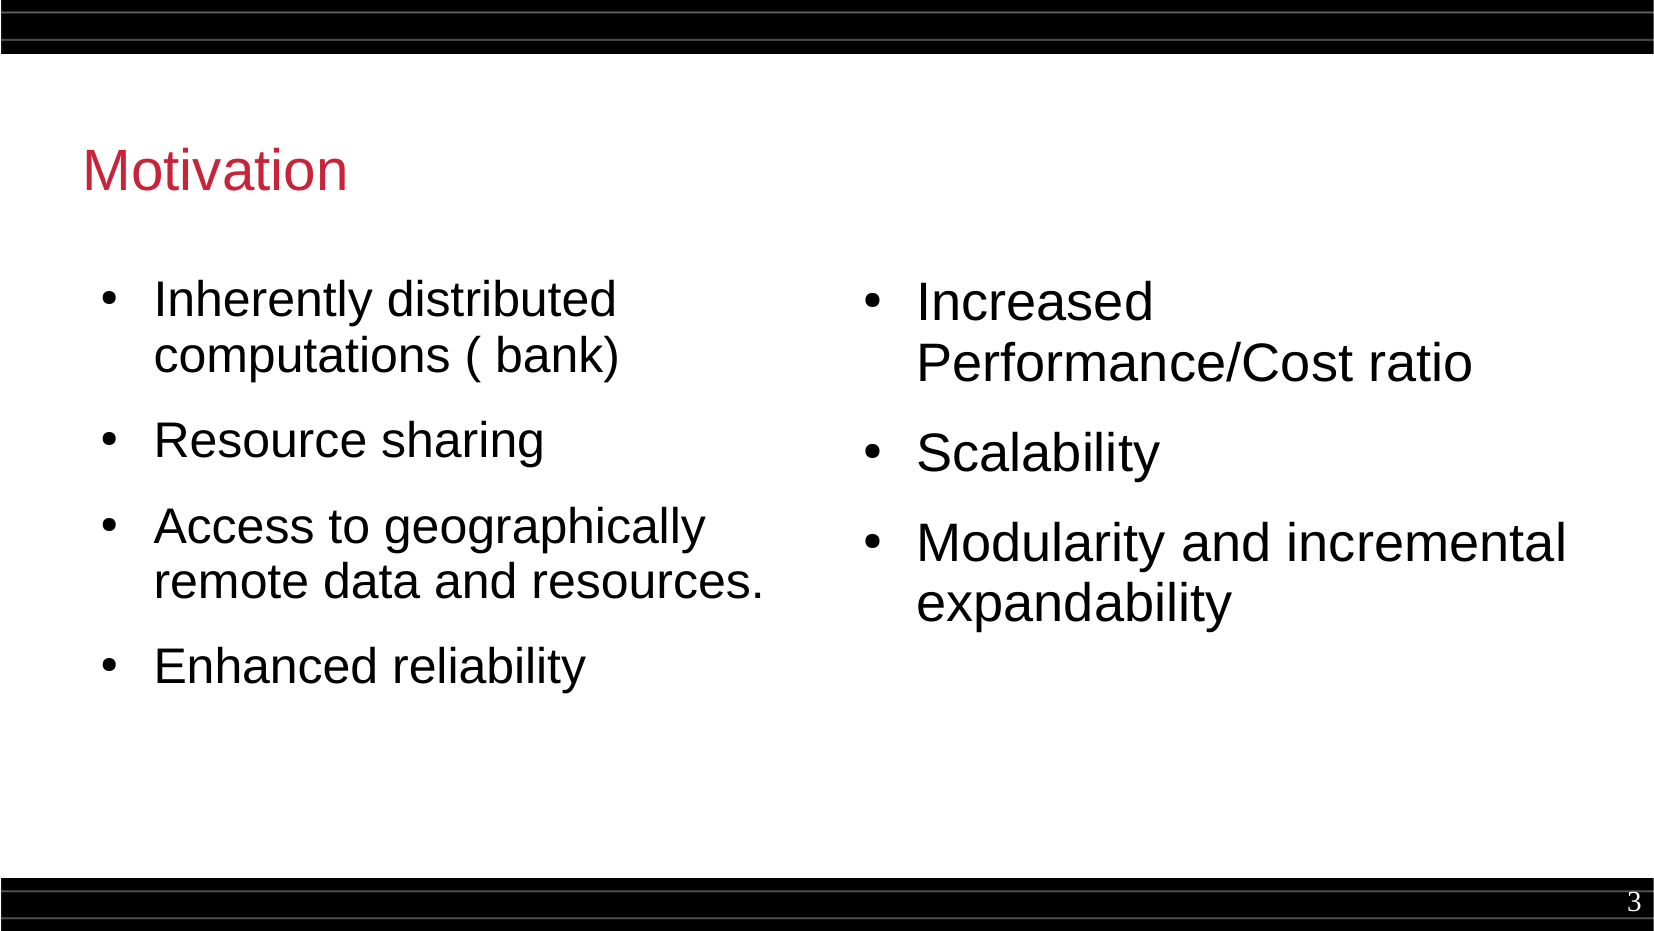

# Motivation
Inherently distributed computations ( bank)
Resource sharing
Access to geographically remote data and resources.
Enhanced reliability
Increased Performance/Cost ratio
Scalability
Modularity and incremental expandability